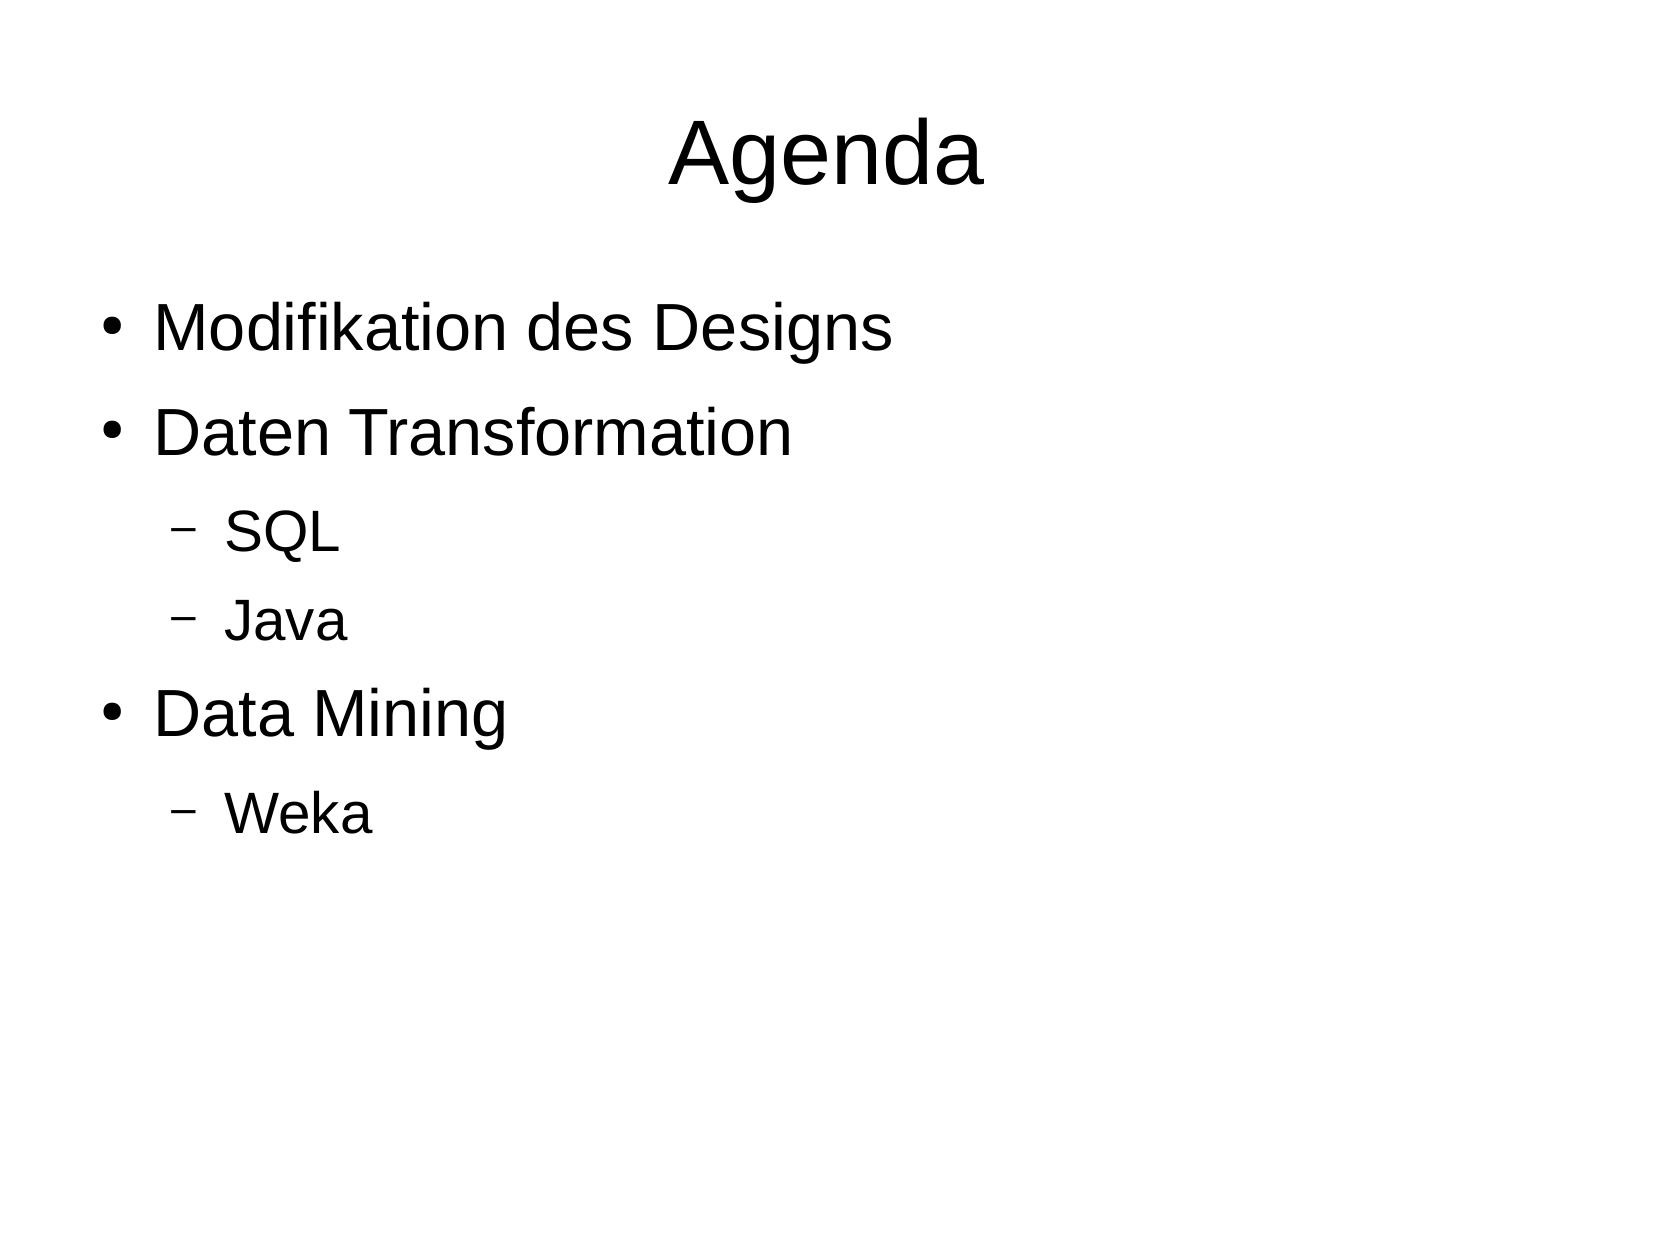

# Agenda
Modifikation des Designs
Daten Transformation
SQL
Java
Data Mining
Weka